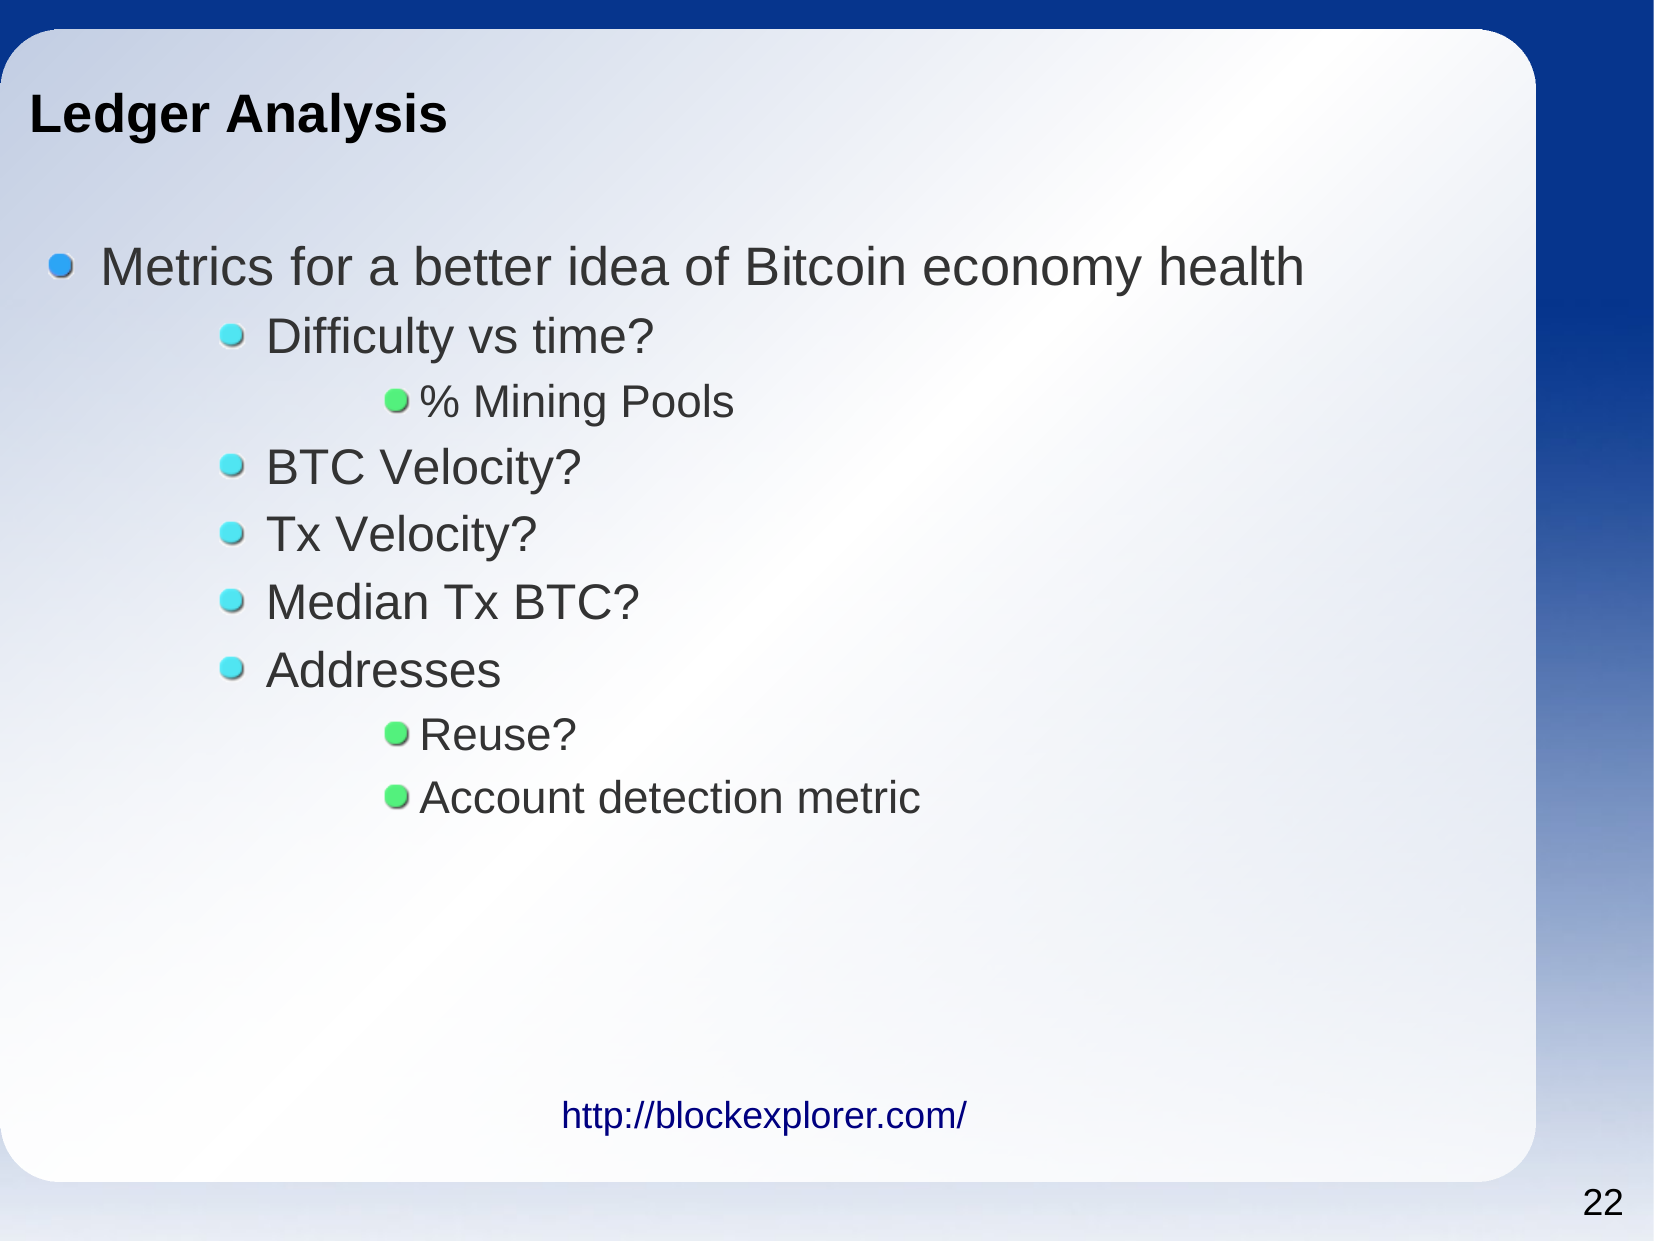

# Ledger Analysis
Metrics for a better idea of Bitcoin economy health
Difficulty vs time?
% Mining Pools
BTC Velocity?
Tx Velocity?
Median Tx BTC?
Addresses
Reuse?
Account detection metric
http://blockexplorer.com/
22